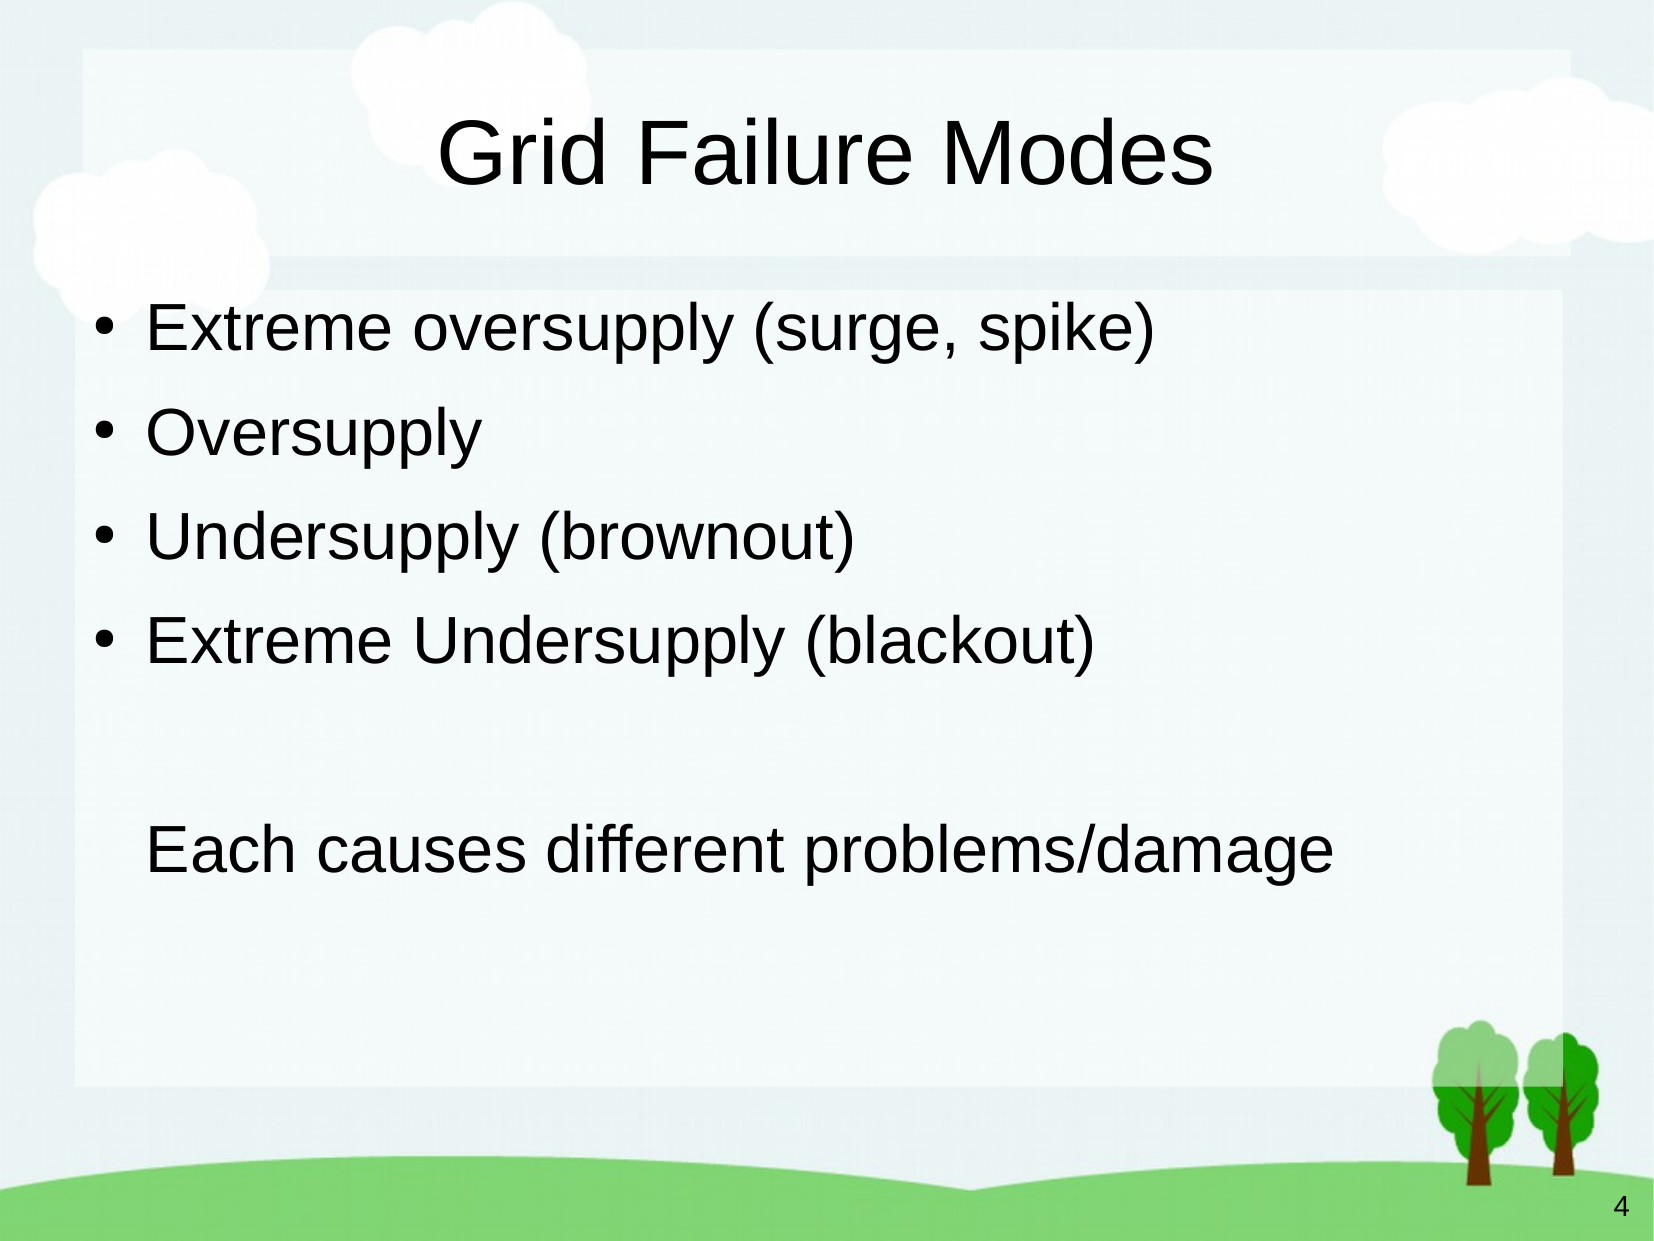

# Grid Failure Modes
Extreme oversupply (surge, spike)
Oversupply
Undersupply (brownout)
Extreme Undersupply (blackout)
Each causes different problems/damage
4